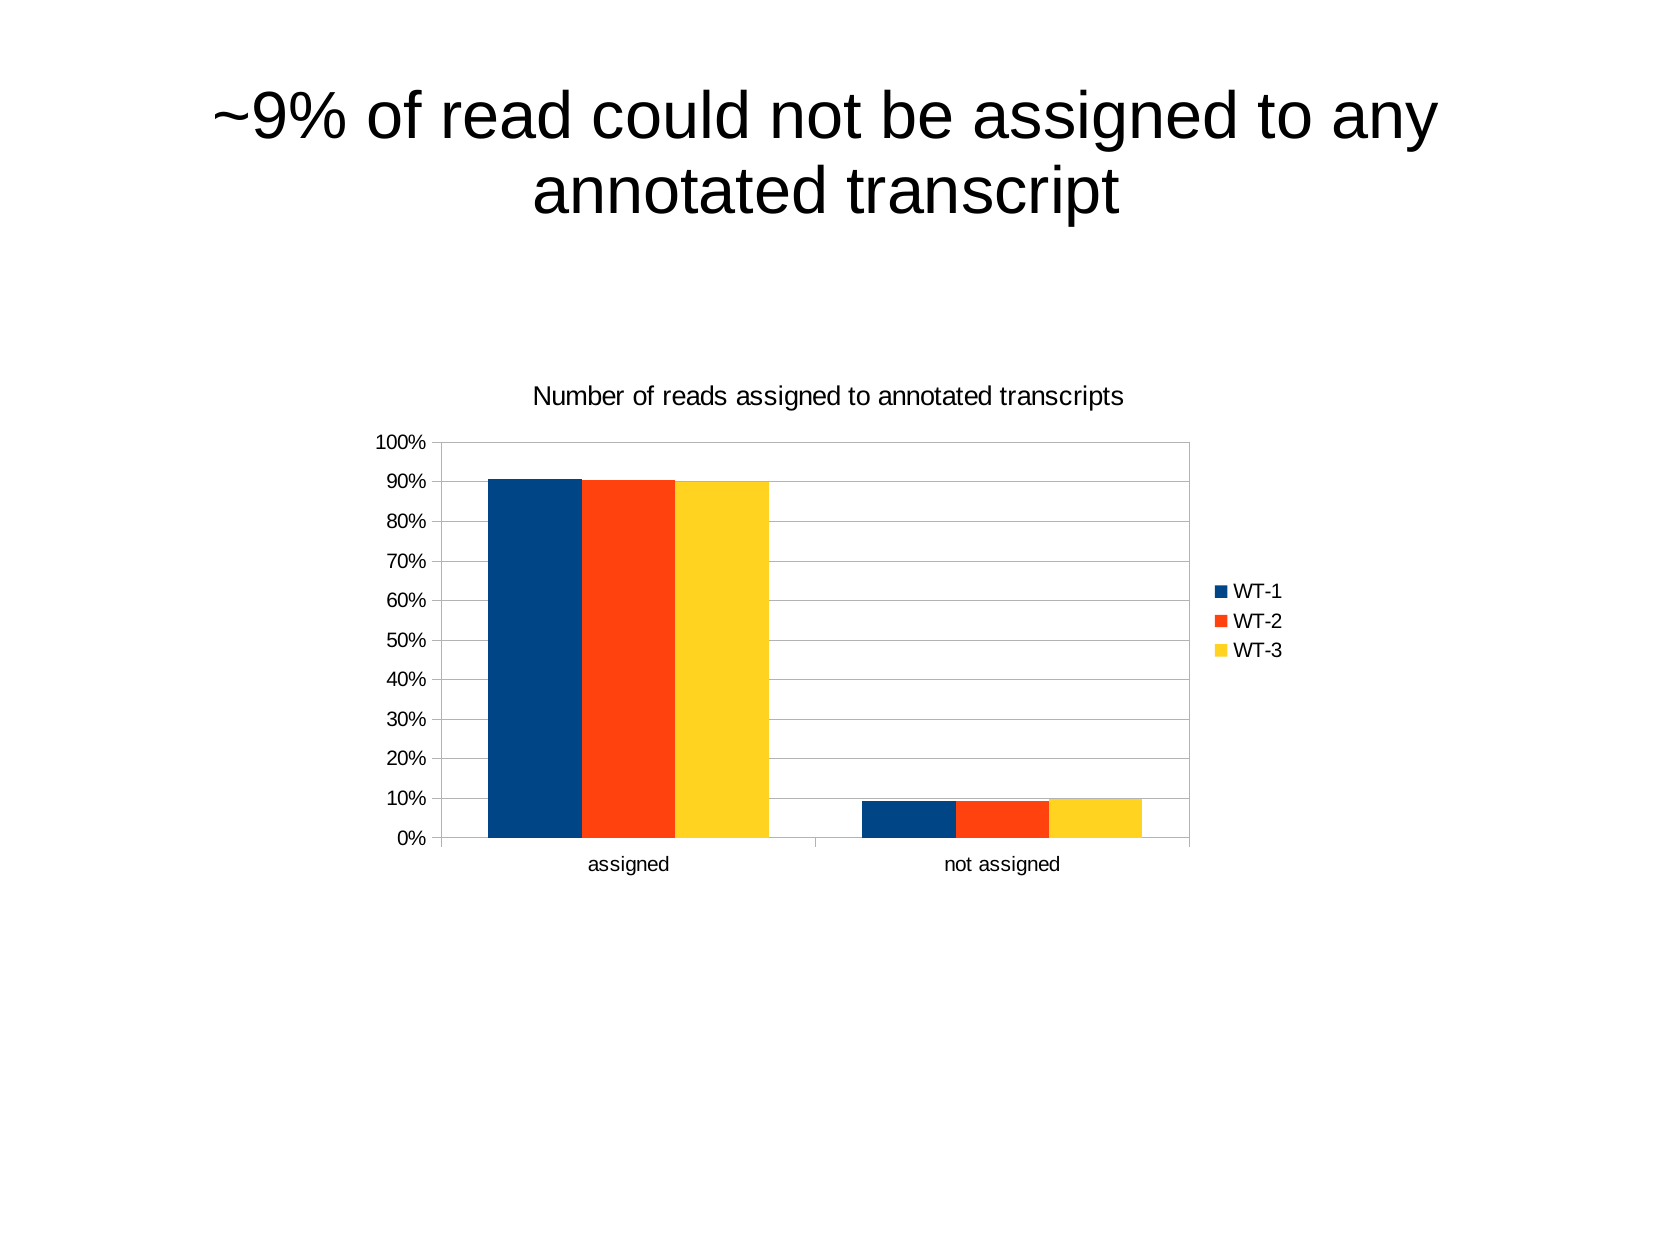

# ~9% of read could not be assigned to any annotated transcript
### Chart: Number of reads assigned to annotated transcripts
| Category | WT-1 | WT-2 | WT-3 |
|---|---|---|---|
| assigned | 0.907 | 0.906 | 0.901 |
| not assigned | 0.093 | 0.094 | 0.099 |